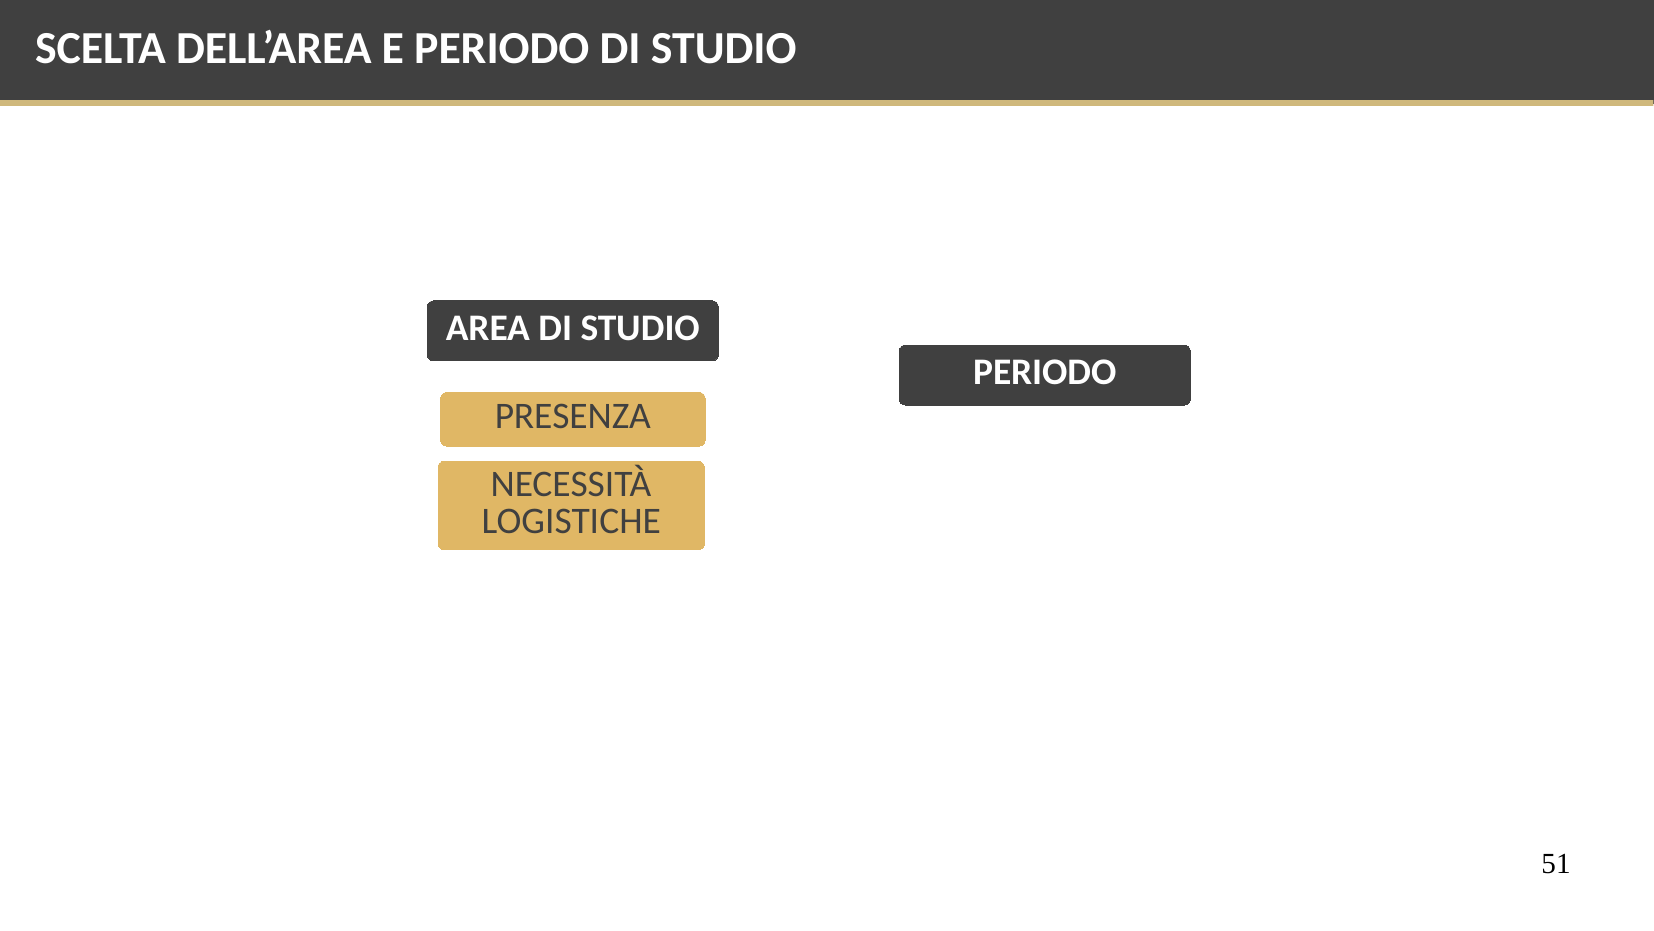

SCELTA DELL’AREA E PERIODO DI STUDIO
AREA DI STUDIO
PERIODO
PRESENZA
NECESSITÀ
LOGISTICHE
51